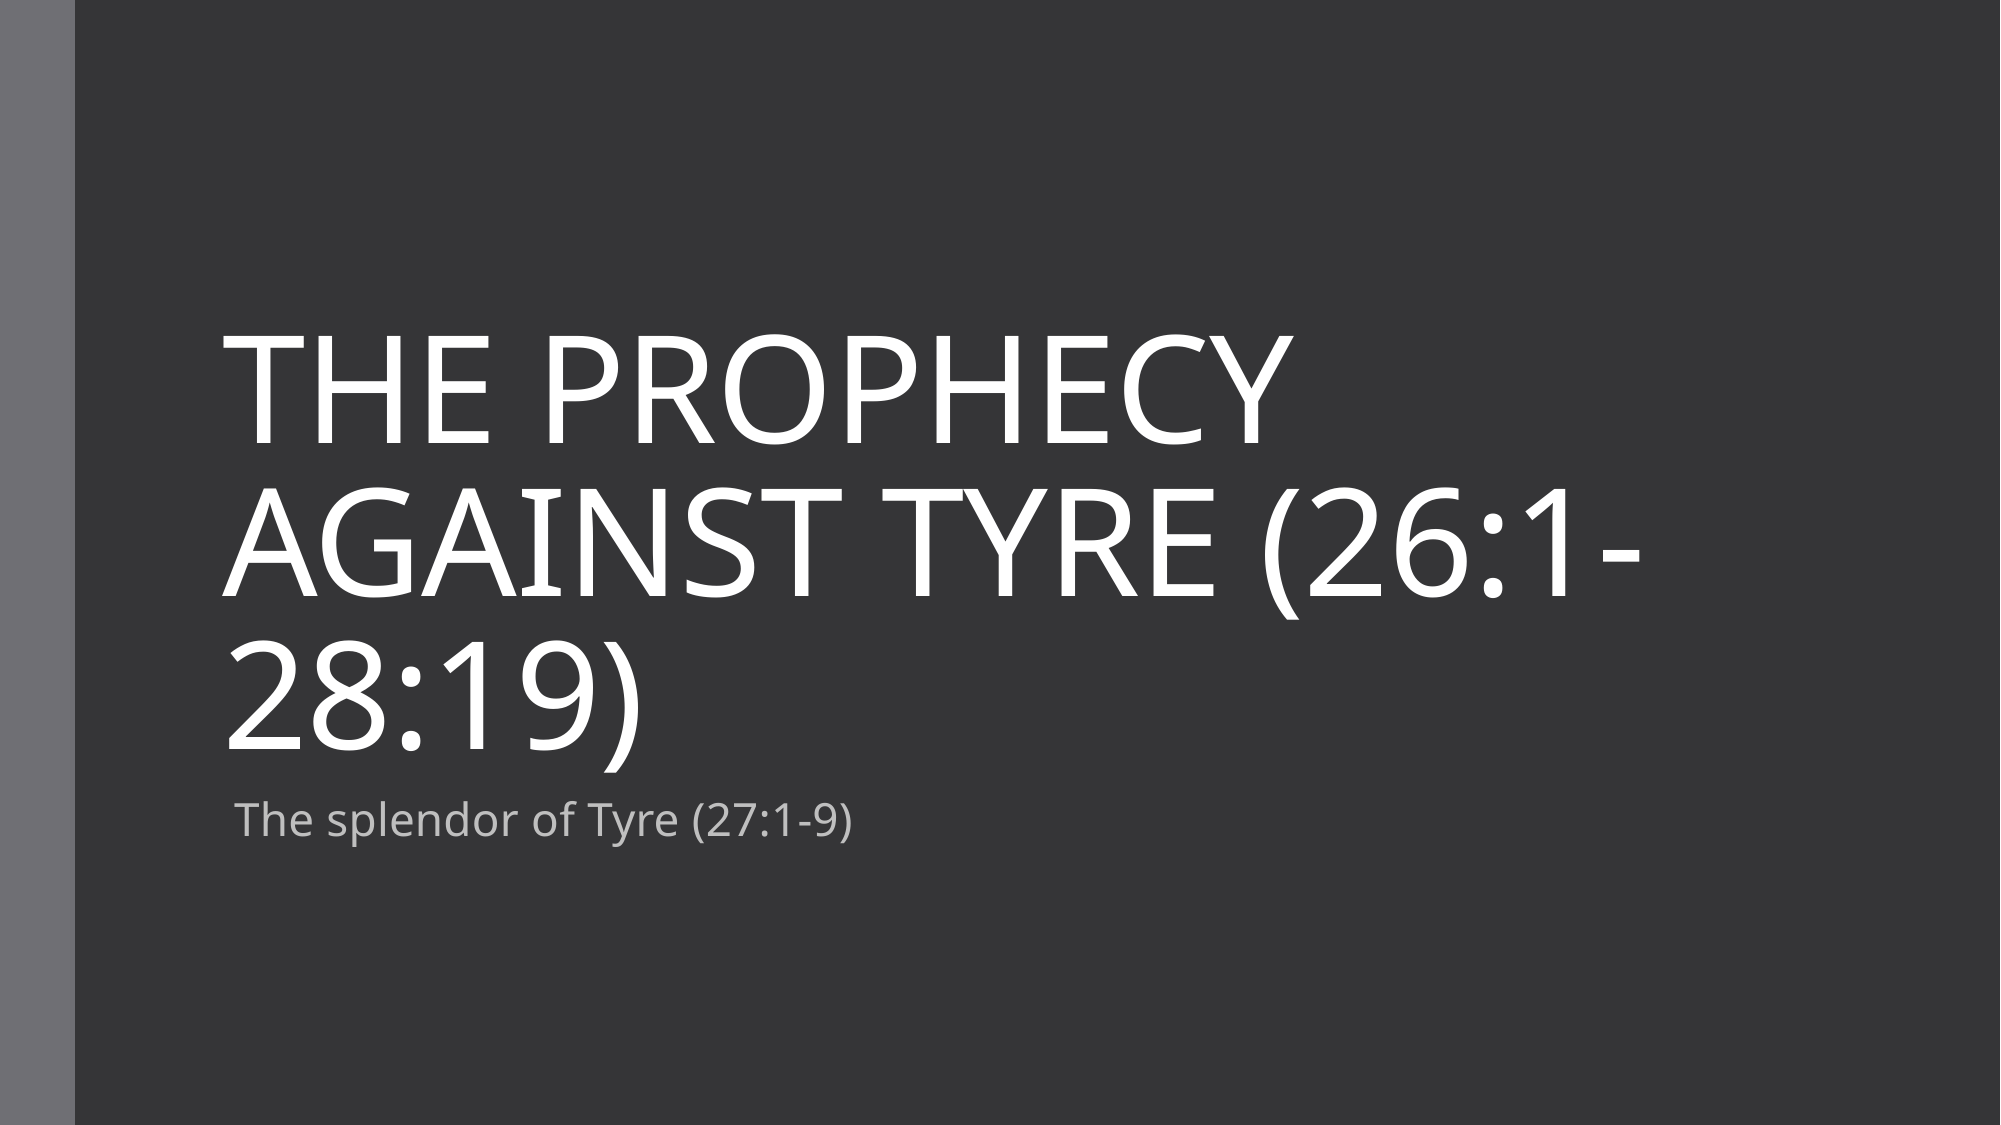

# THE PROPHECY AGAINST TYRE (26:1-28:19)
 The splendor of Tyre (27:1-9)